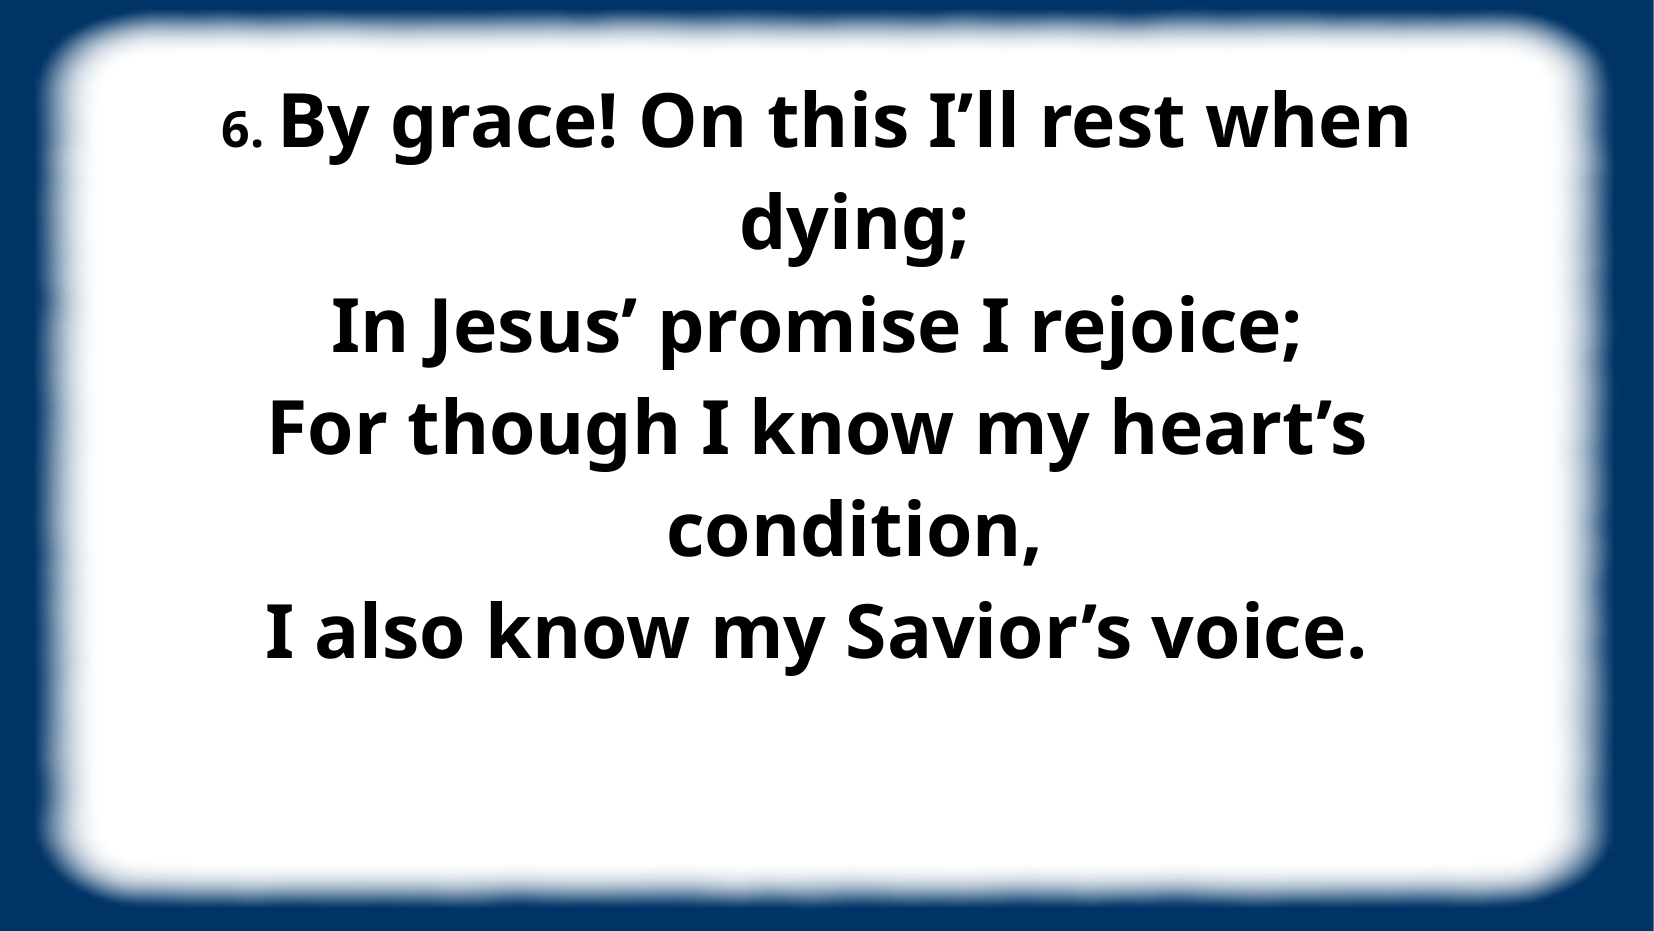

6. By grace! On this I’ll rest when dying;
In Jesus’ promise I rejoice;
For though I know my heart’s condition,
I also know my Savior’s voice.